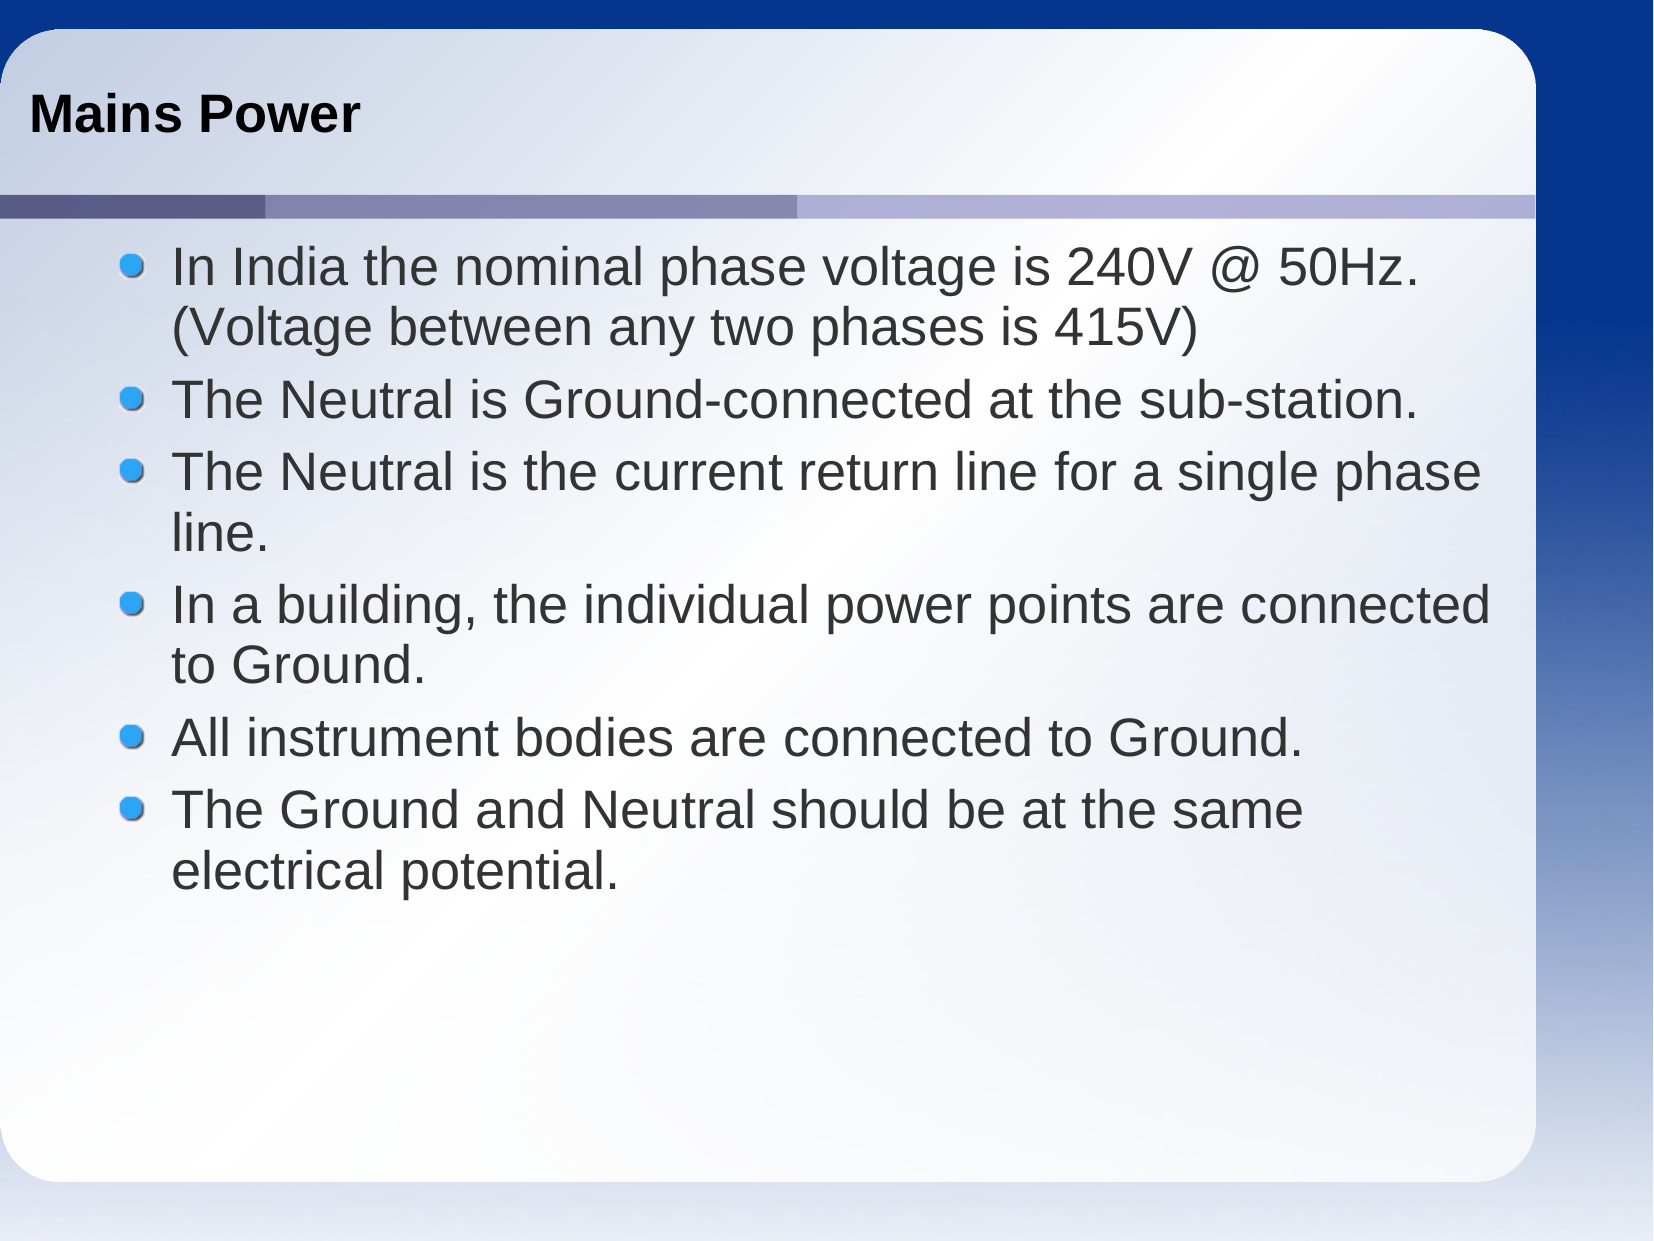

# Mains Power
In India the nominal phase voltage is 240V @ 50Hz. (Voltage between any two phases is 415V)
The Neutral is Ground-connected at the sub-station.
The Neutral is the current return line for a single phase line.
In a building, the individual power points are connected to Ground.
All instrument bodies are connected to Ground.
The Ground and Neutral should be at the same electrical potential.